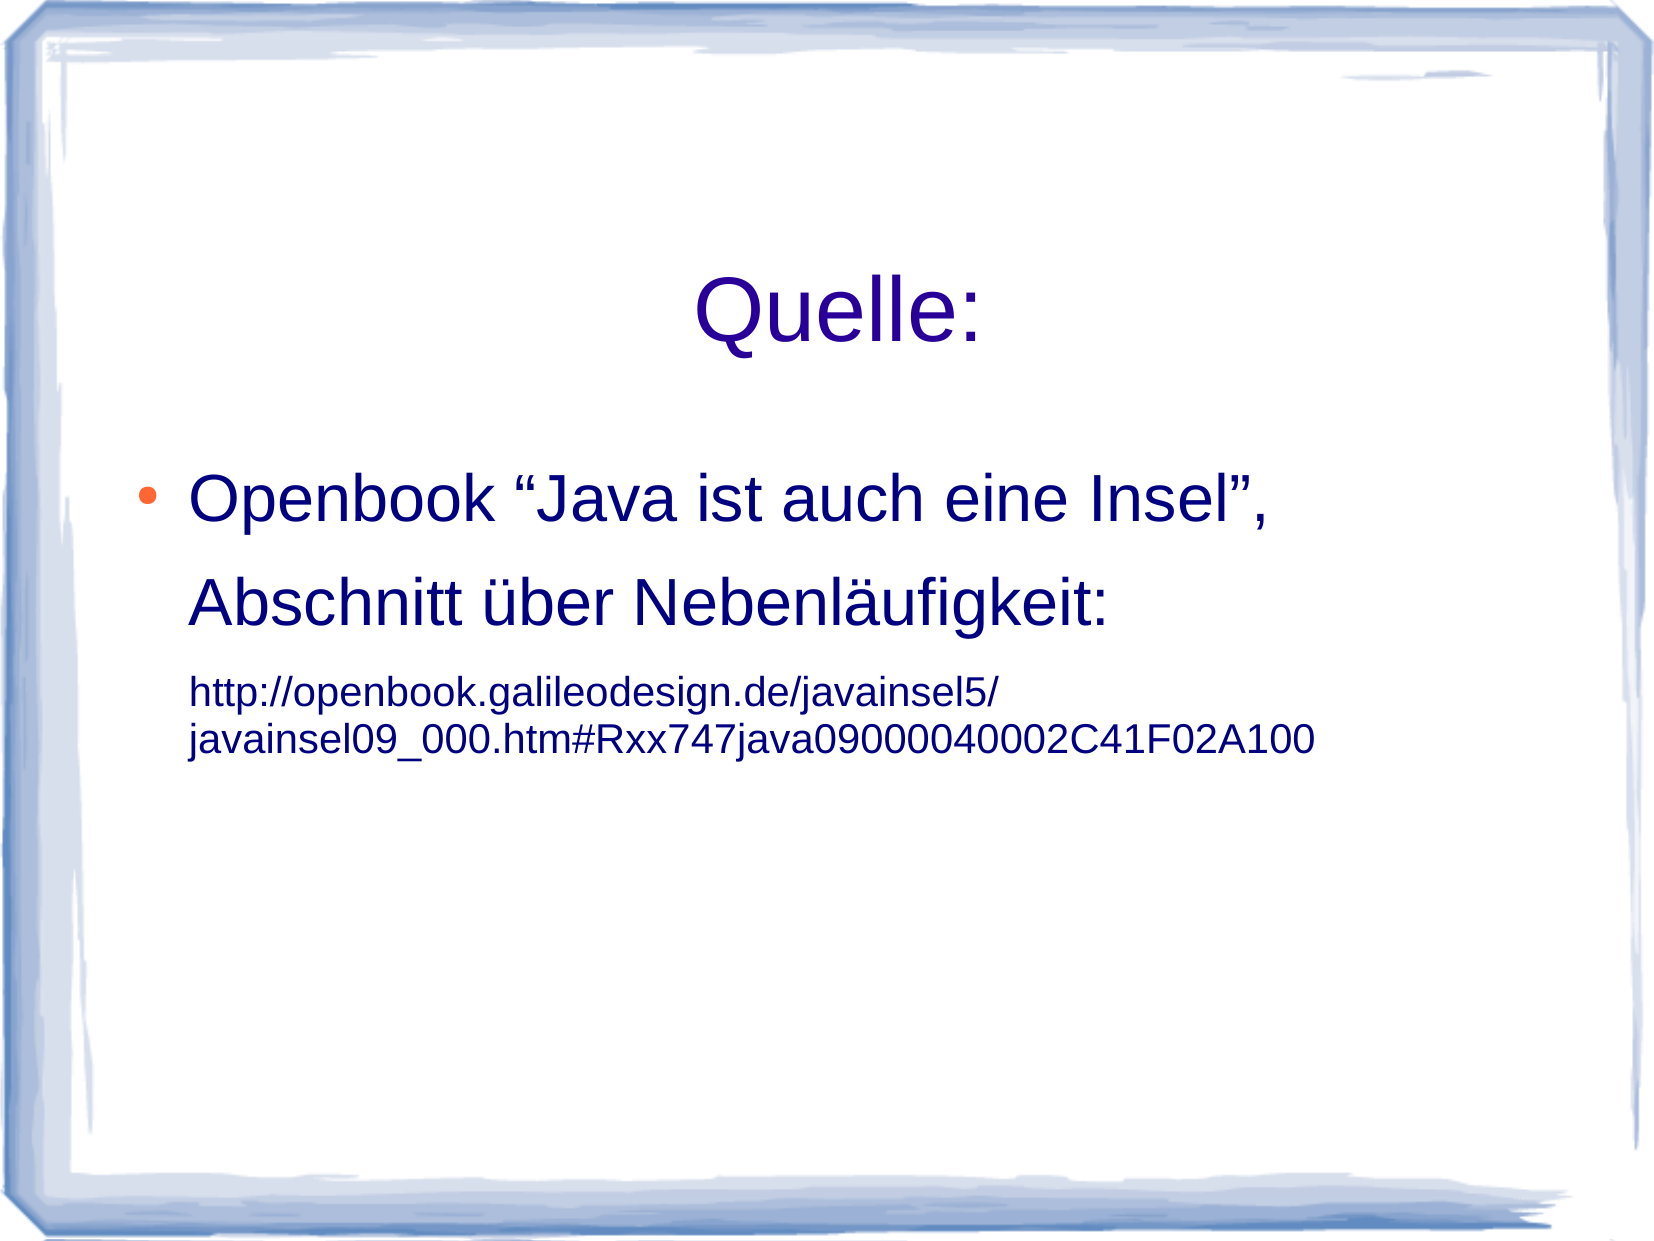

# Quelle:
Openbook “Java ist auch eine Insel”,
Abschnitt über Nebenläufigkeit:
http://openbook.galileodesign.de/javainsel5/javainsel09_000.htm#Rxx747java09000040002C41F02A100